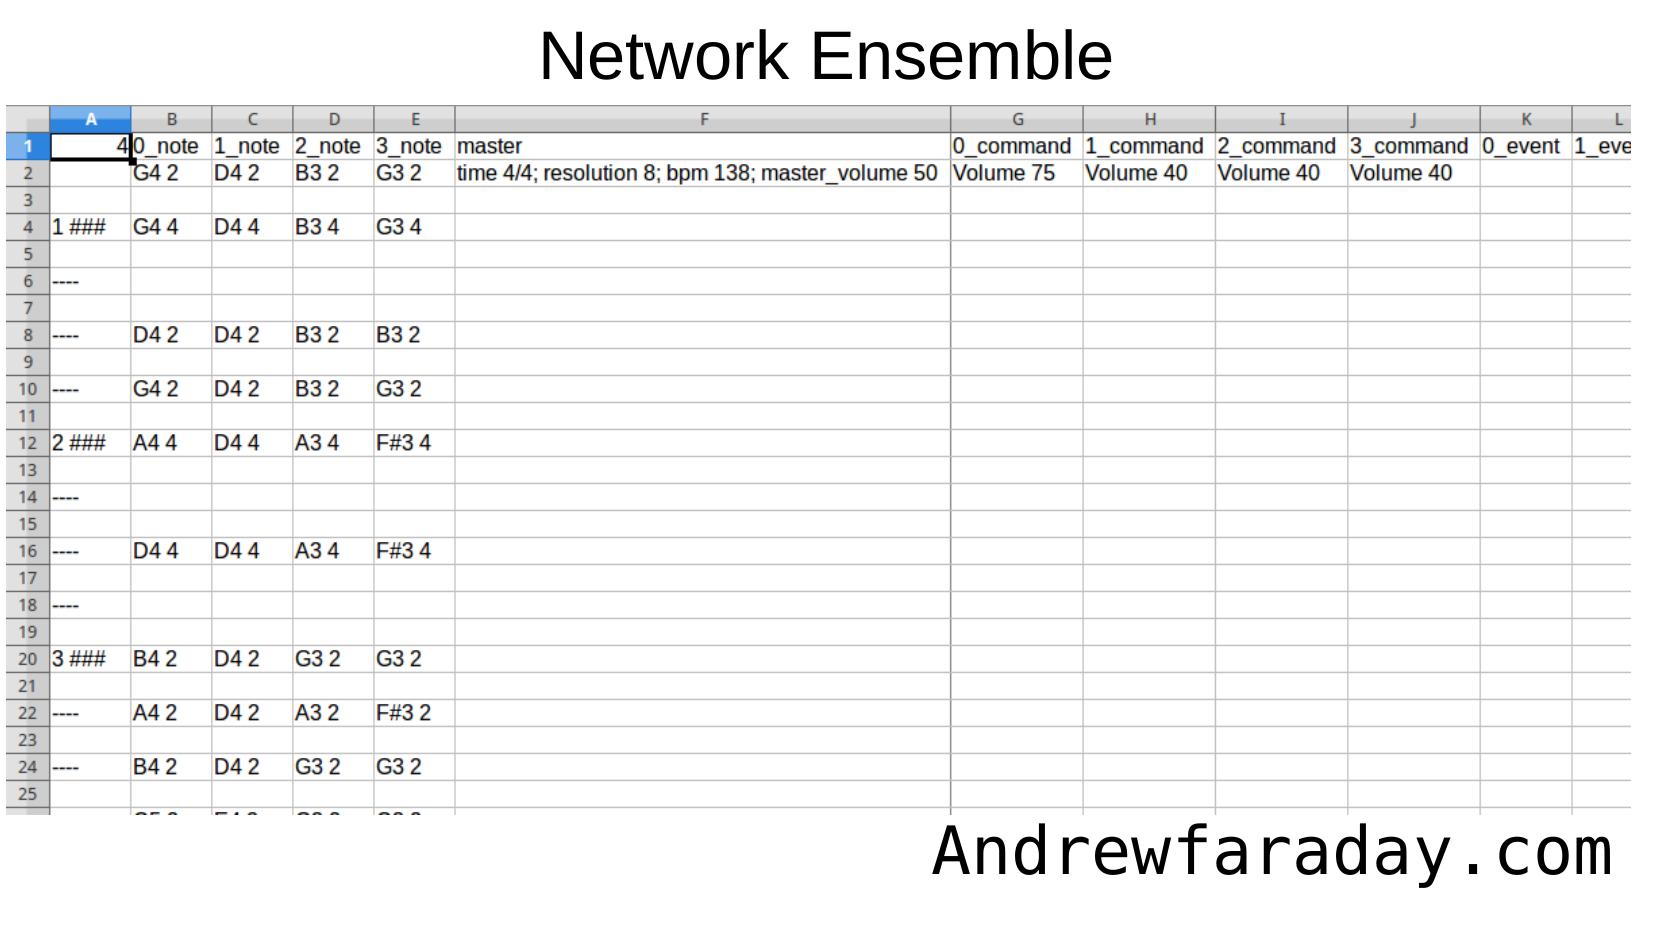

# Network Ensemble
Andrew Faraday
@MarmiteJunction
Andrewfaraday.com